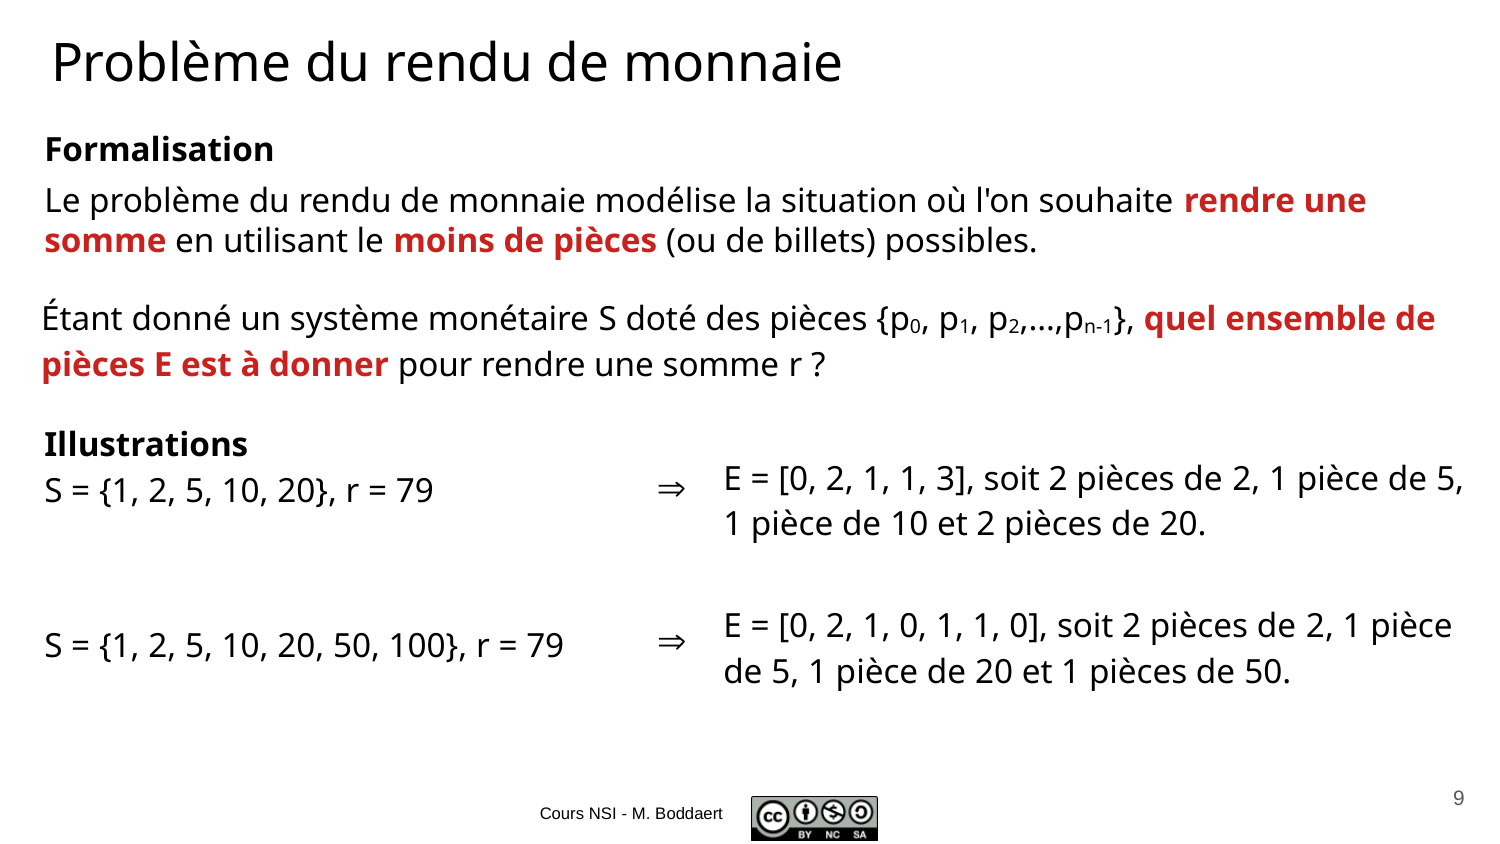

# Problème du rendu de monnaie
Formalisation
Le problème du rendu de monnaie modélise la situation où l'on souhaite rendre une somme en utilisant le moins de pièces (ou de billets) possibles.
Étant donné un système monétaire S doté des pièces {p0, p1, p2,…,pn-1}, quel ensemble de pièces E est à donner pour rendre une somme r ?
Illustrations
S = {1, 2, 5, 10, 20}, r = 79
E = [0, 2, 1, 1, 3], soit 2 pièces de 2, 1 pièce de 5, 1 pièce de 10 et 2 pièces de 20.
⇒
E = [0, 2, 1, 0, 1, 1, 0], soit 2 pièces de 2, 1 pièce de 5, 1 pièce de 20 et 1 pièces de 50.
S = {1, 2, 5, 10, 20, 50, 100}, r = 79
⇒